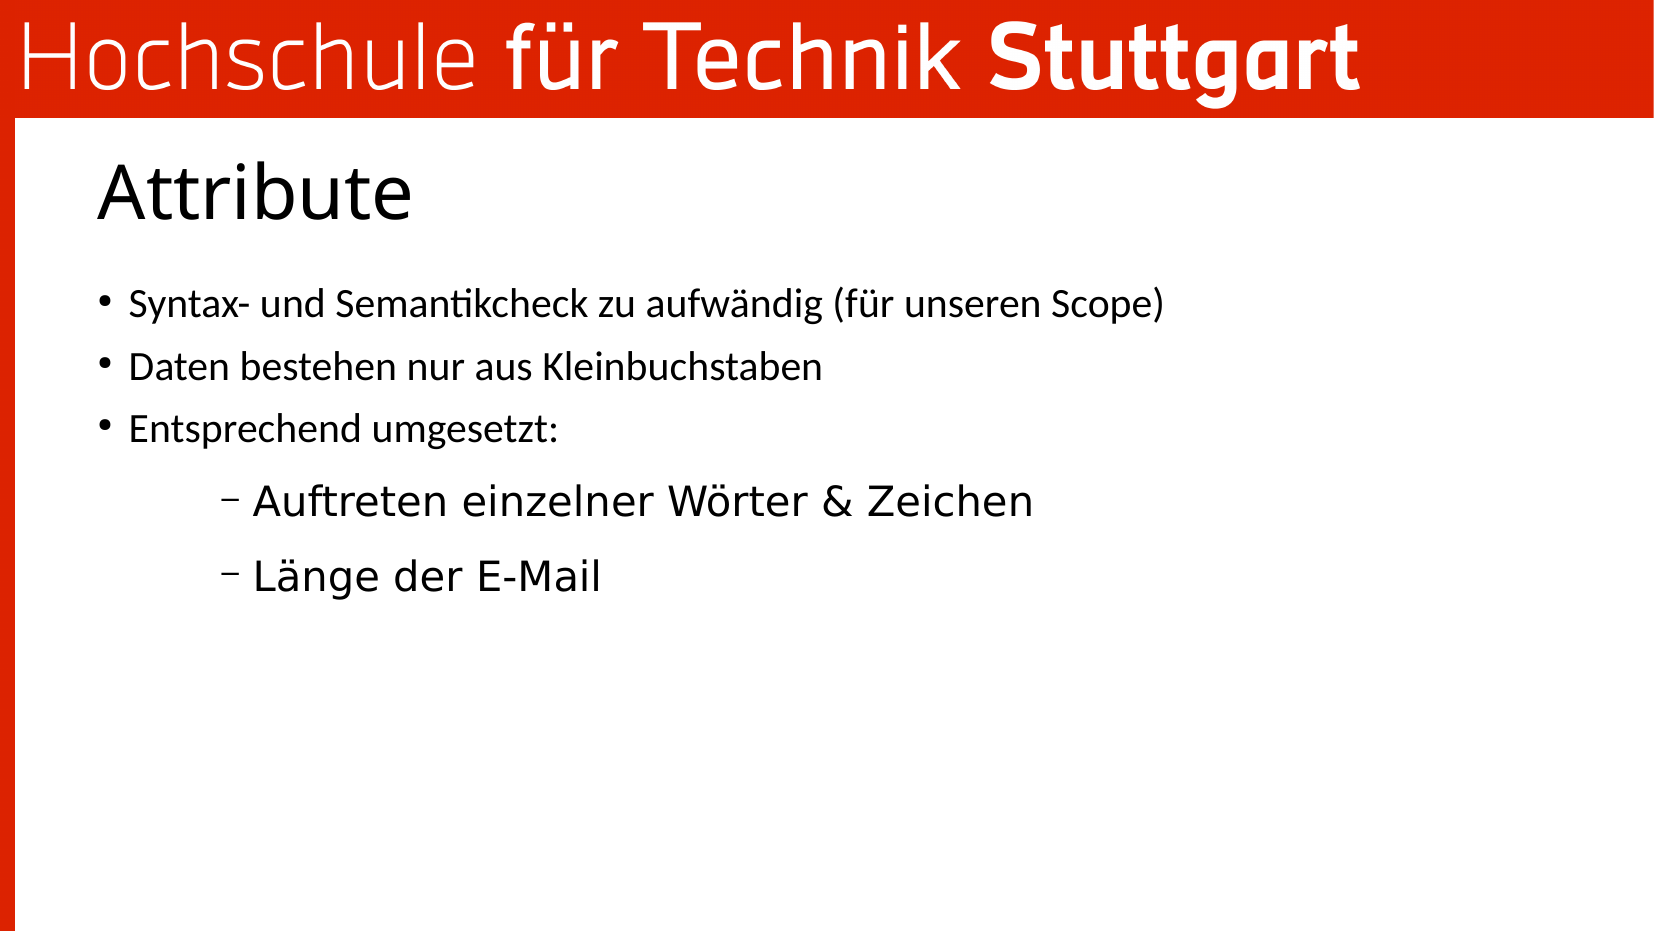

# Attribute
Syntax- und Semantikcheck zu aufwändig (für unseren Scope)
Daten bestehen nur aus Kleinbuchstaben
Entsprechend umgesetzt:
Auftreten einzelner Wörter & Zeichen
Länge der E-Mail